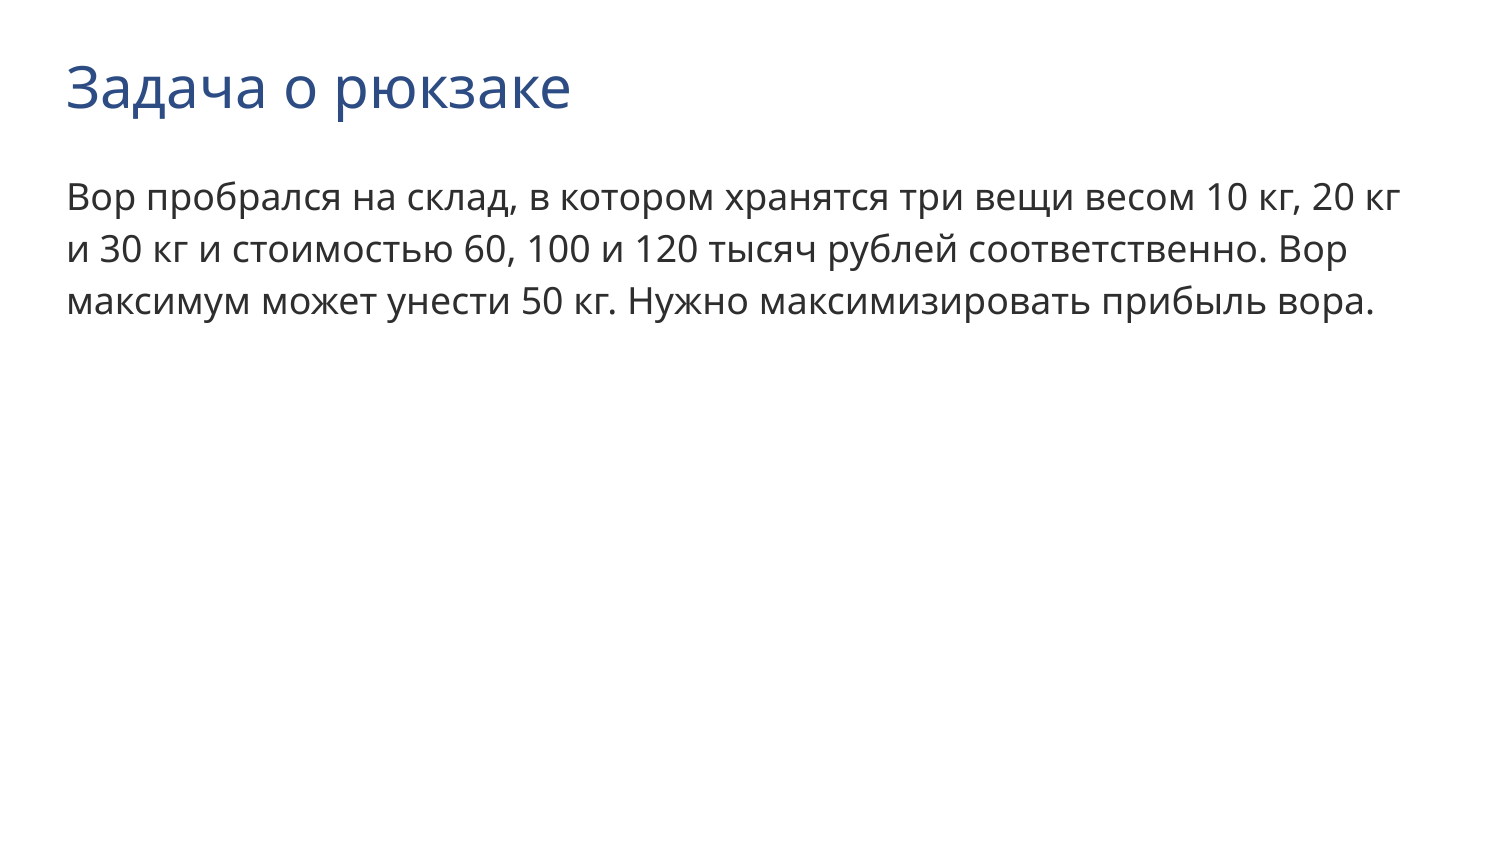

# Задача о рюкзаке
Вор пробрался на склад, в котором хранятся три вещи весом 10 кг, 20 кг и 30 кг и стоимостью 60, 100 и 120 тысяч рублей соответственно. Вор максимум может унести 50 кг. Нужно максимизировать прибыль вора.